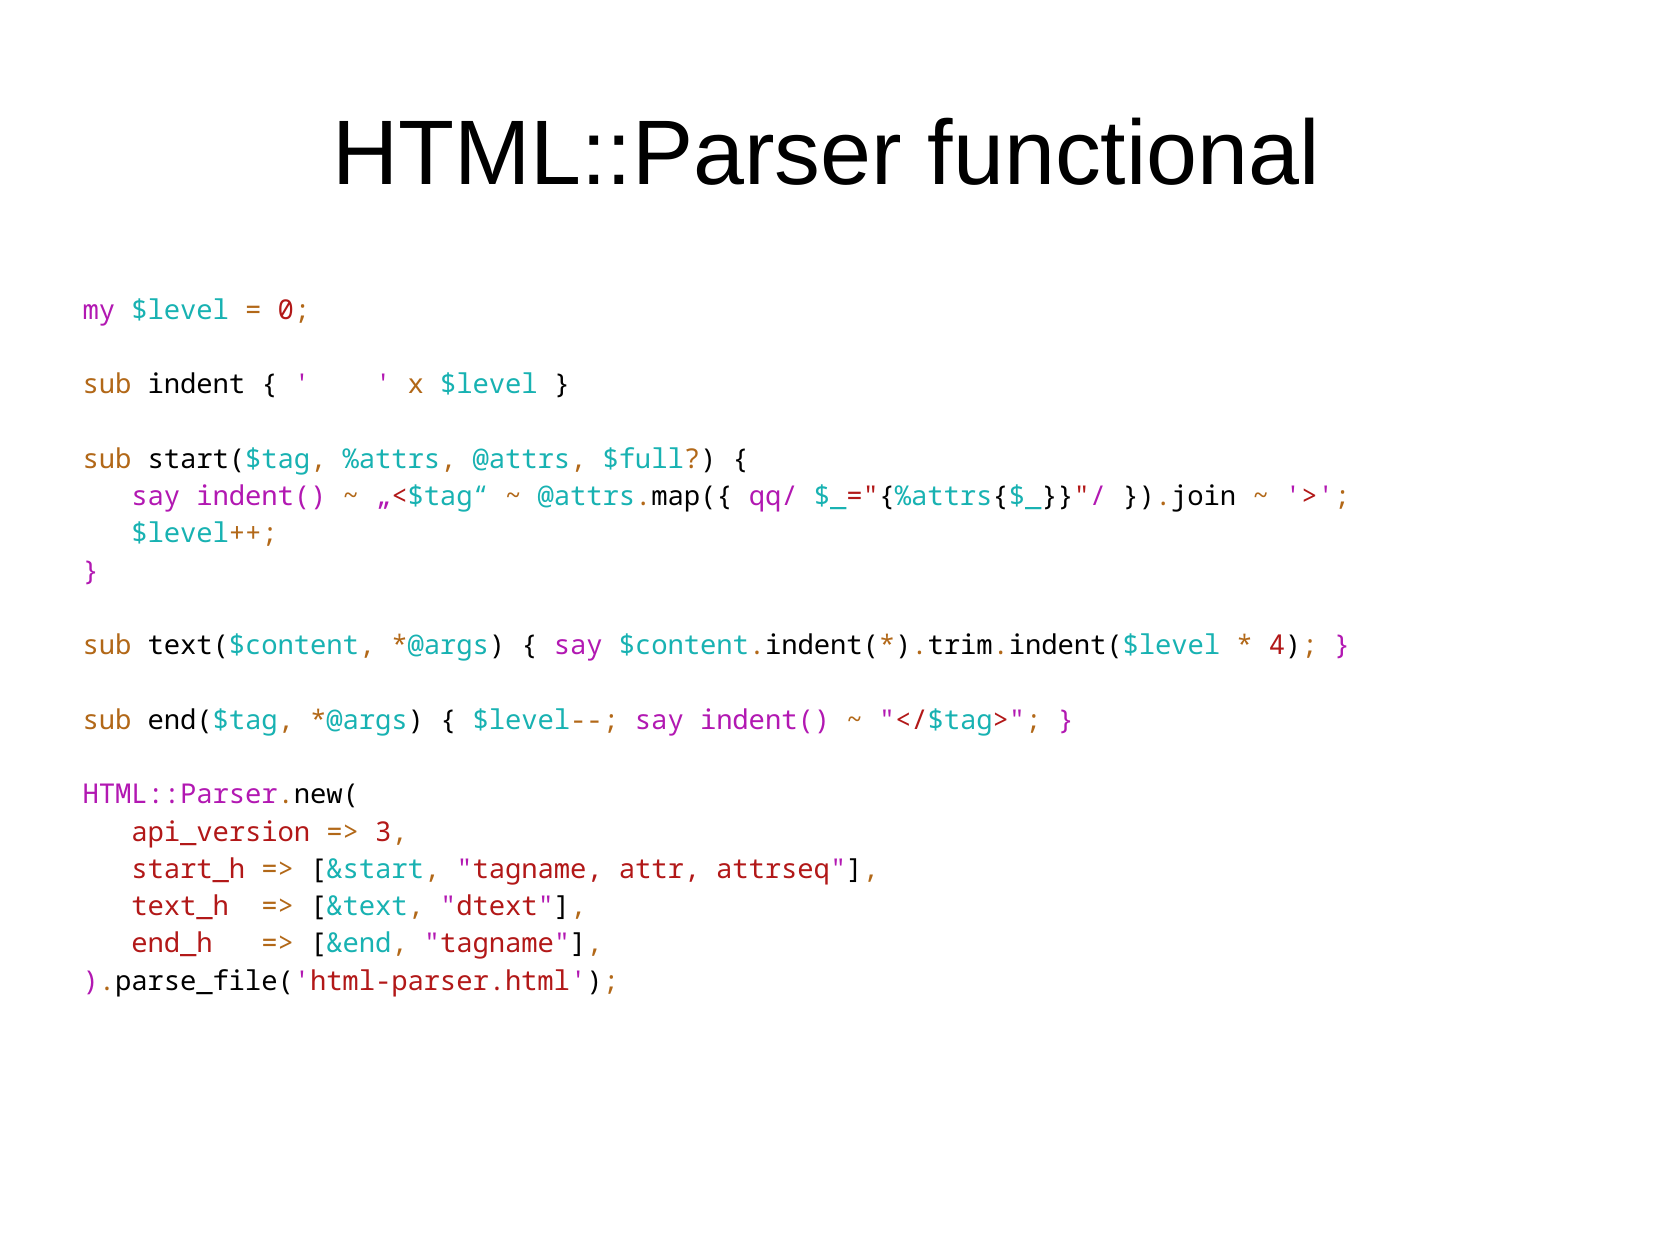

# HTML::Parser functional
my $level = 0;
sub indent { '    ' x $level }
sub start($tag, %attrs, @attrs, $full?) {
   say indent() ~ „<$tag“ ~ @attrs.map({ qq/ $_="{%attrs{$_}}"/ }).join ~ '>';
   $level++;
}
sub text($content, *@args) { say $content.indent(*).trim.indent($level * 4); }
sub end($tag, *@args) { $level--; say indent() ~ "</$tag>"; }    
HTML::Parser.new(
   api_version => 3,
   start_h => [&start, "tagname, attr, attrseq"],
   text_h  => [&text, "dtext"],
   end_h   => [&end, "tagname"],
).parse_file('html-parser.html');